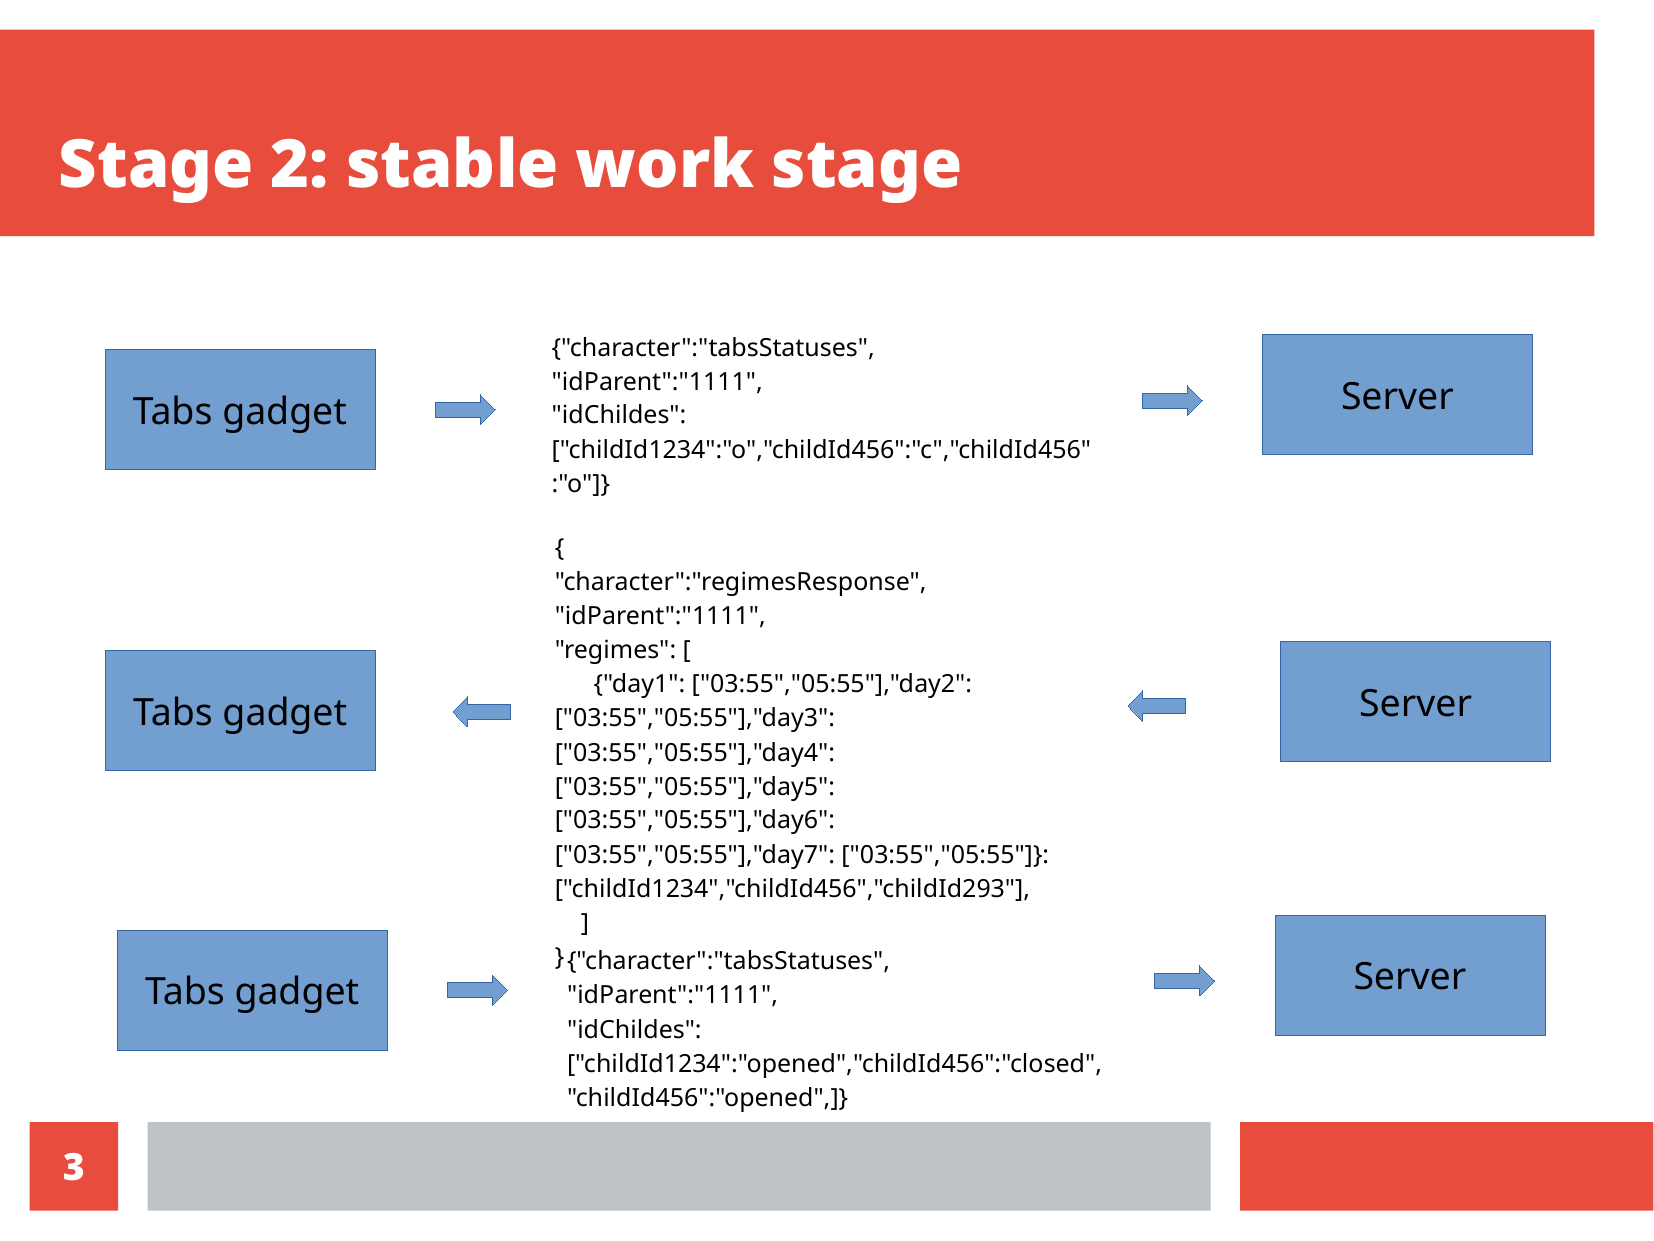

# Stage 2: stable work stage
{"character":"tabsStatuses",
"idParent":"1111",
"idChildes":["childId1234":"o","childId456":"c","childId456":"o"]}
Server
Tabs gadget
{
"character":"regimesResponse",
"idParent":"1111",
"regimes": [
 {"day1": ["03:55","05:55"],"day2": ["03:55","05:55"],"day3": ["03:55","05:55"],"day4": ["03:55","05:55"],"day5": ["03:55","05:55"],"day6": ["03:55","05:55"],"day7": ["03:55","05:55"]}:["childId1234","childId456","childId293"],
 ]
}
Server
Tabs gadget
Server
Tabs gadget
{"character":"tabsStatuses",
"idParent":"1111",
"idChildes":["childId1234":"opened","childId456":"closed","childId456":"opened",]}
3